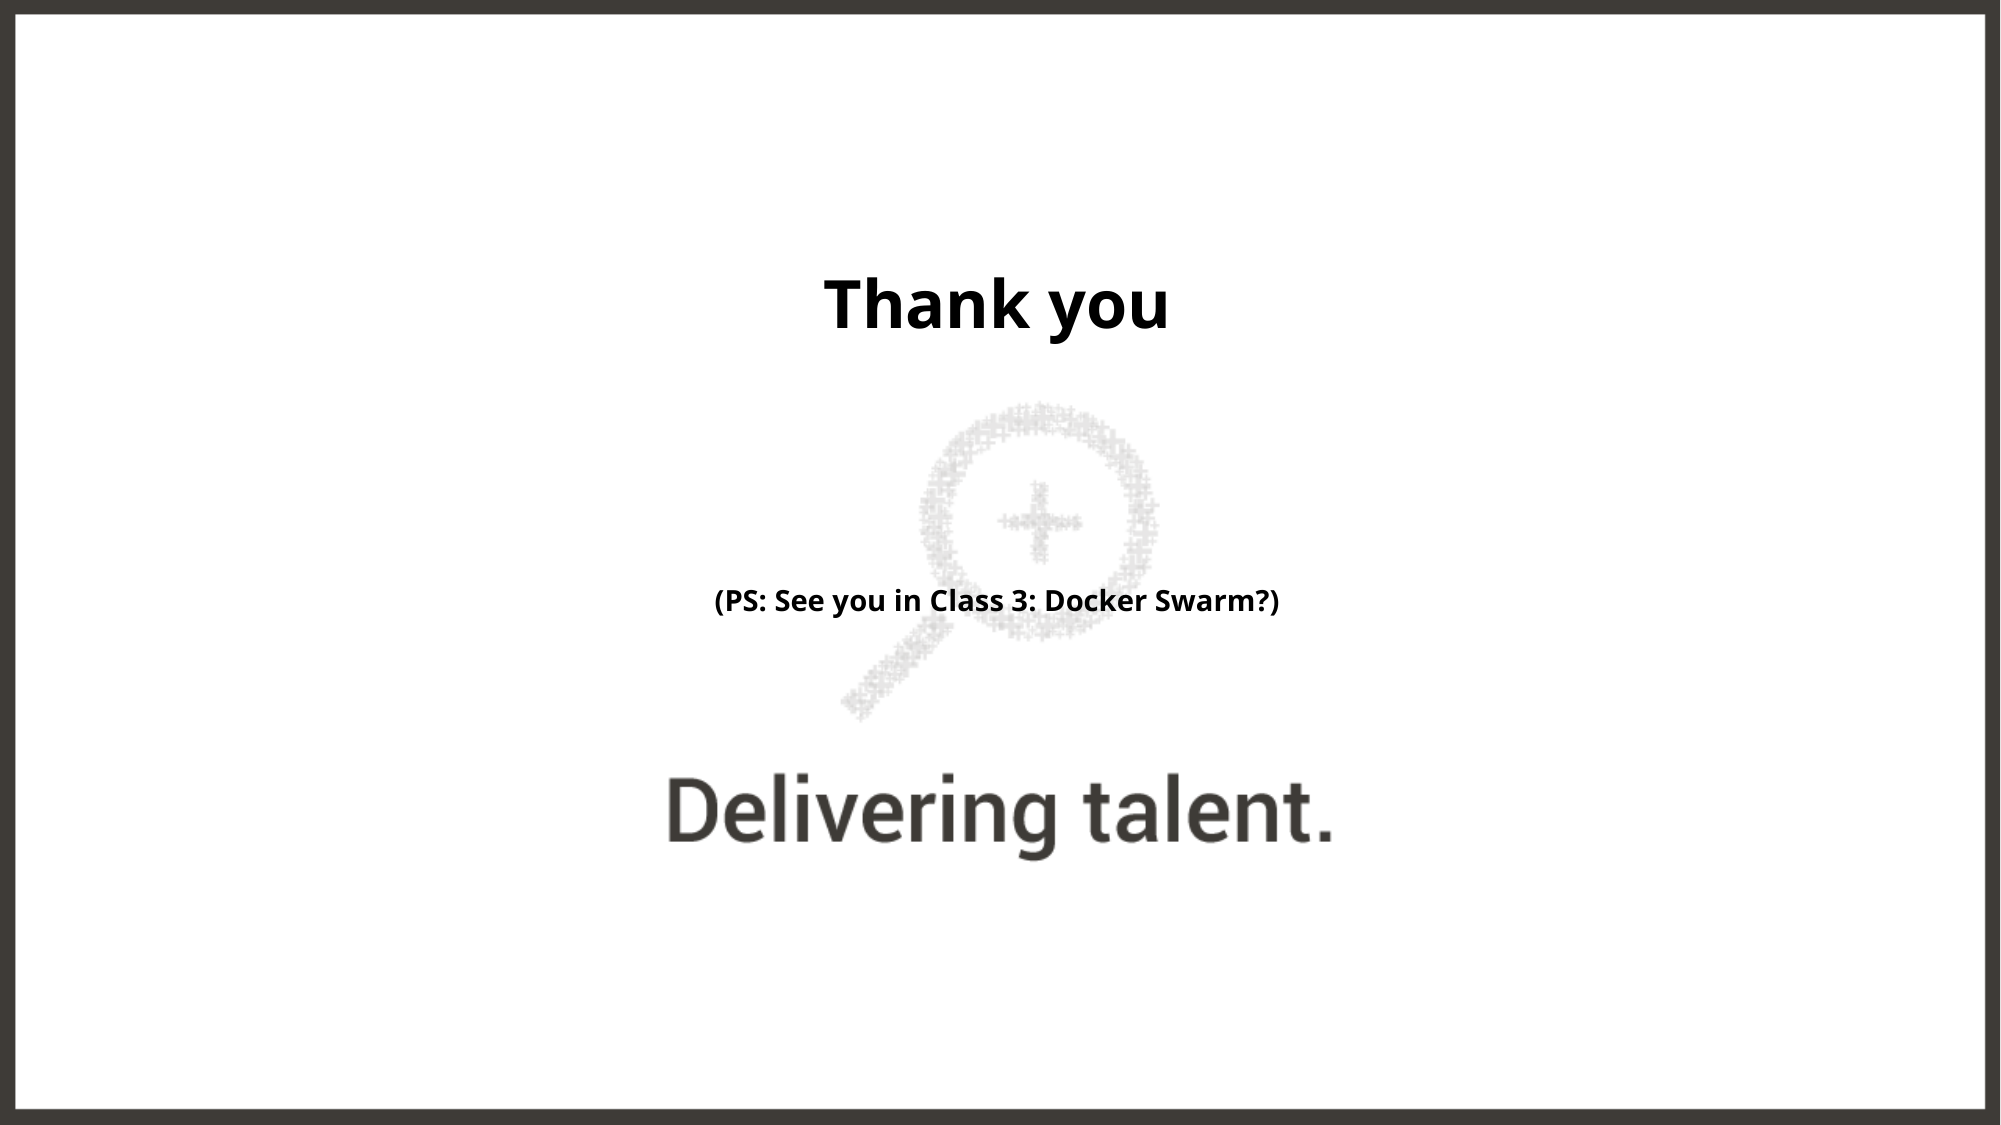

Thank you
(PS: See you in Class 3: Docker Swarm?)